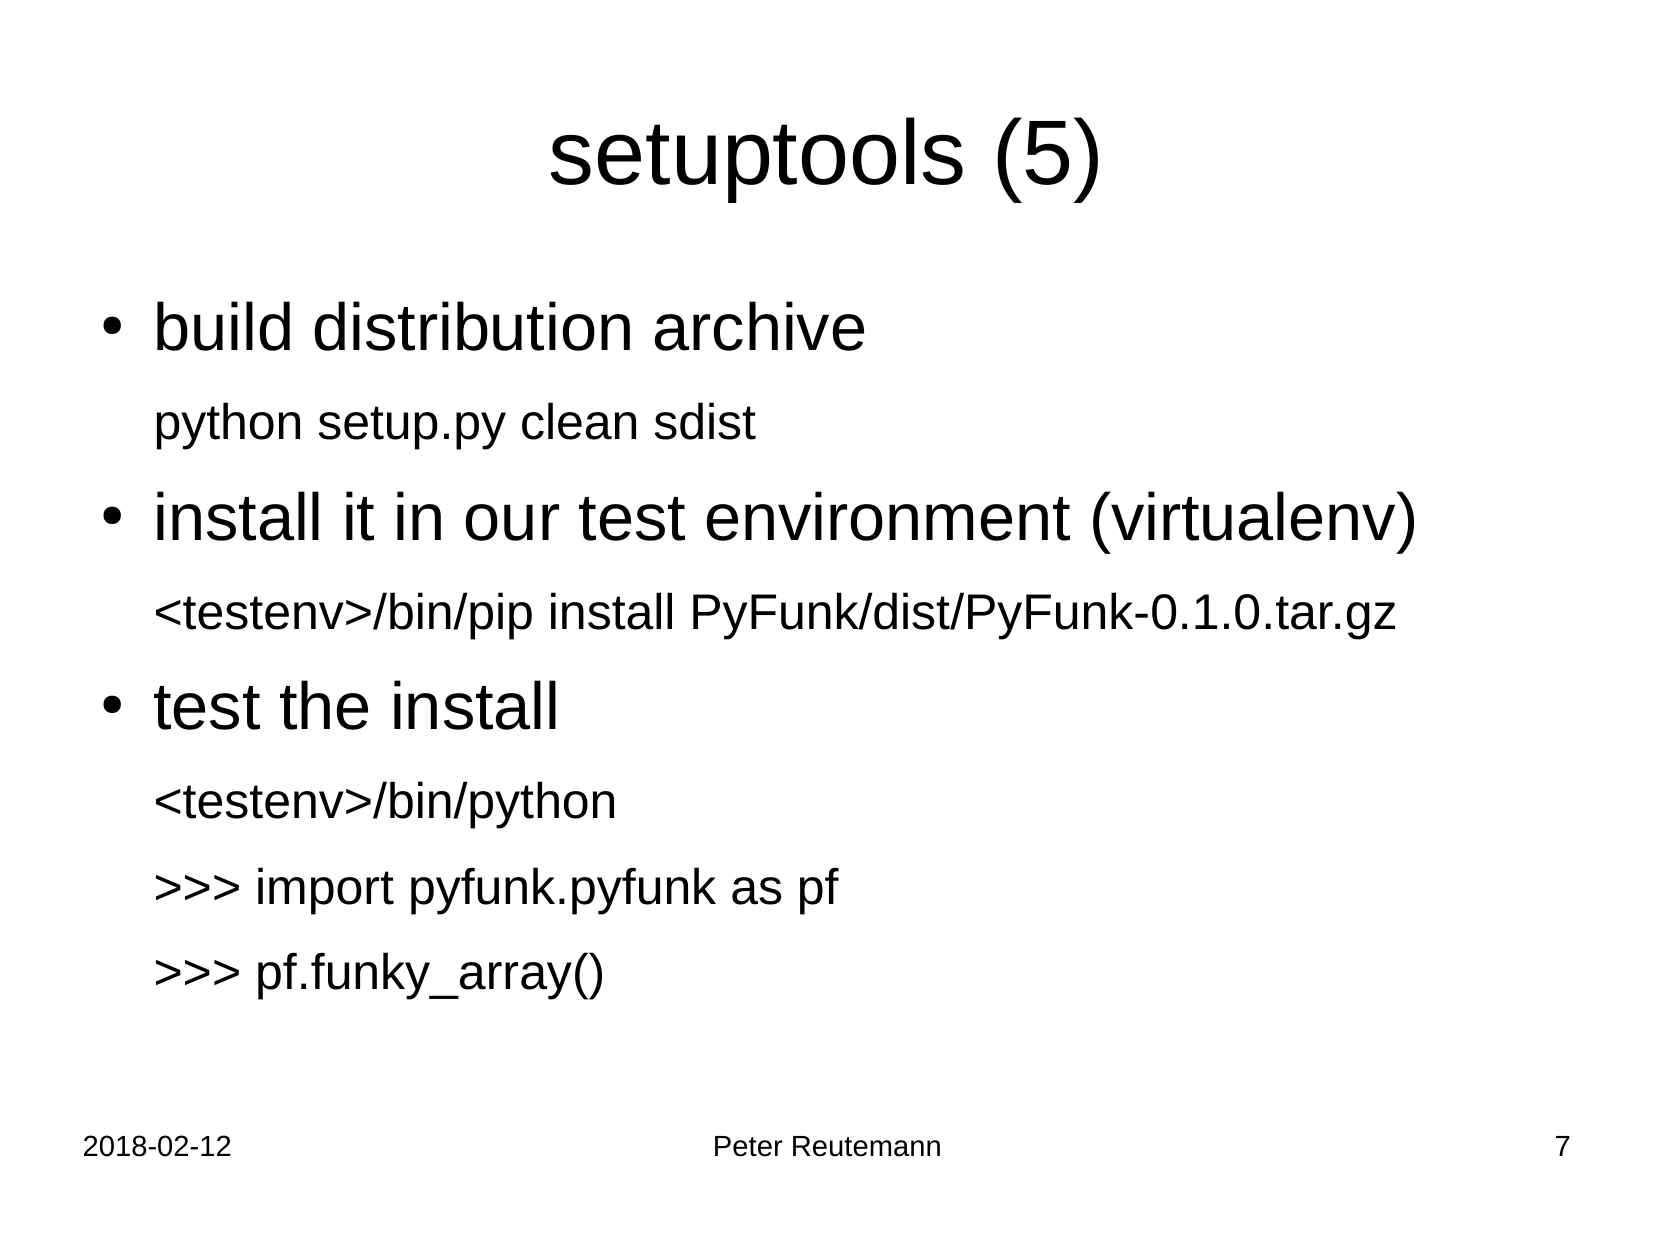

# setuptools (5)
build distribution archive
python setup.py clean sdist
install it in our test environment (virtualenv)
<testenv>/bin/pip install PyFunk/dist/PyFunk-0.1.0.tar.gz
test the install
<testenv>/bin/python
>>> import pyfunk.pyfunk as pf
>>> pf.funky_array()
2018-02-12
Peter Reutemann
7